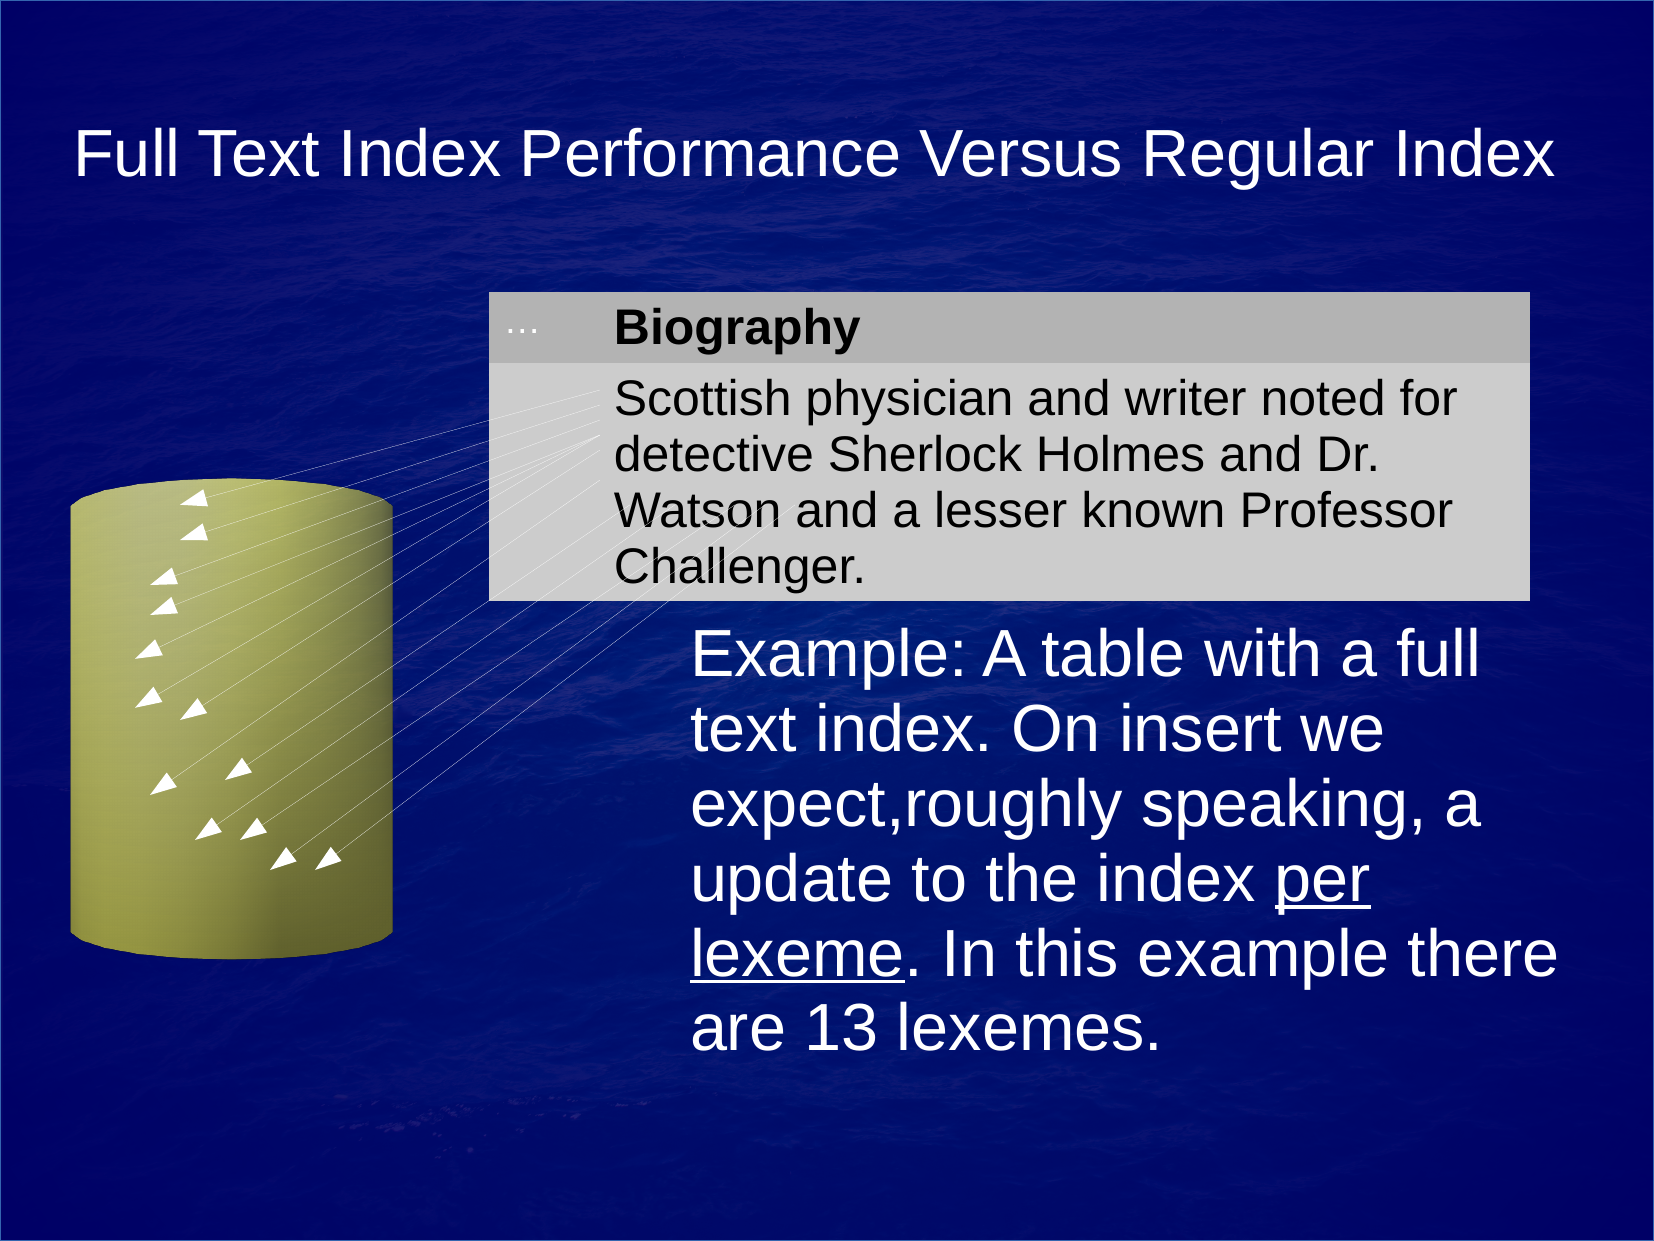

# Full Text Index Performance Versus Regular Index
| … | Biography |
| --- | --- |
| | Scottish physician and writer noted for detective Sherlock Holmes and Dr. Watson and a lesser known Professor Challenger. |
Example: A table with a full text index. On insert we expect,roughly speaking, a update to the index per lexeme. In this example there are 13 lexemes.